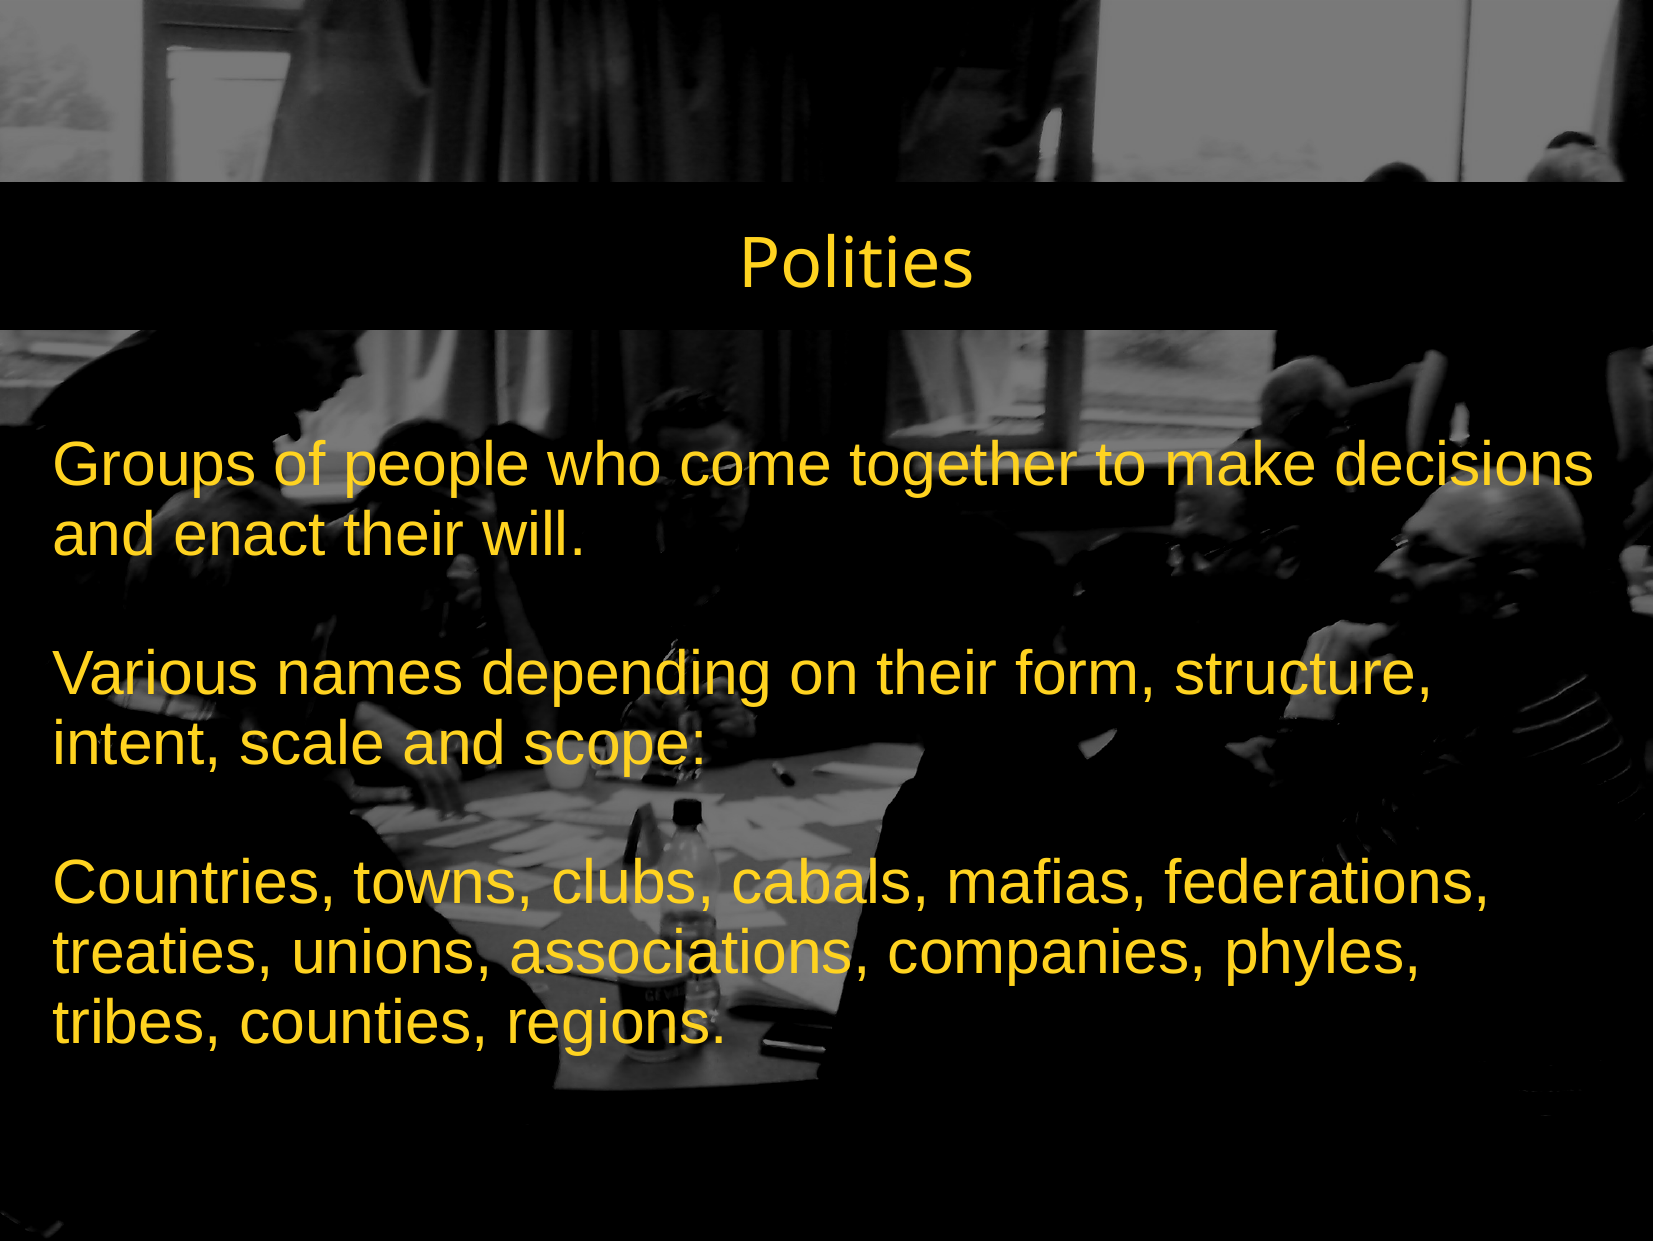

# Polities
Groups of people who come together to make decisions and enact their will.
Various names depending on their form, structure, intent, scale and scope:
Countries, towns, clubs, cabals, mafias, federations, treaties, unions, associations, companies, phyles, tribes, counties, regions.